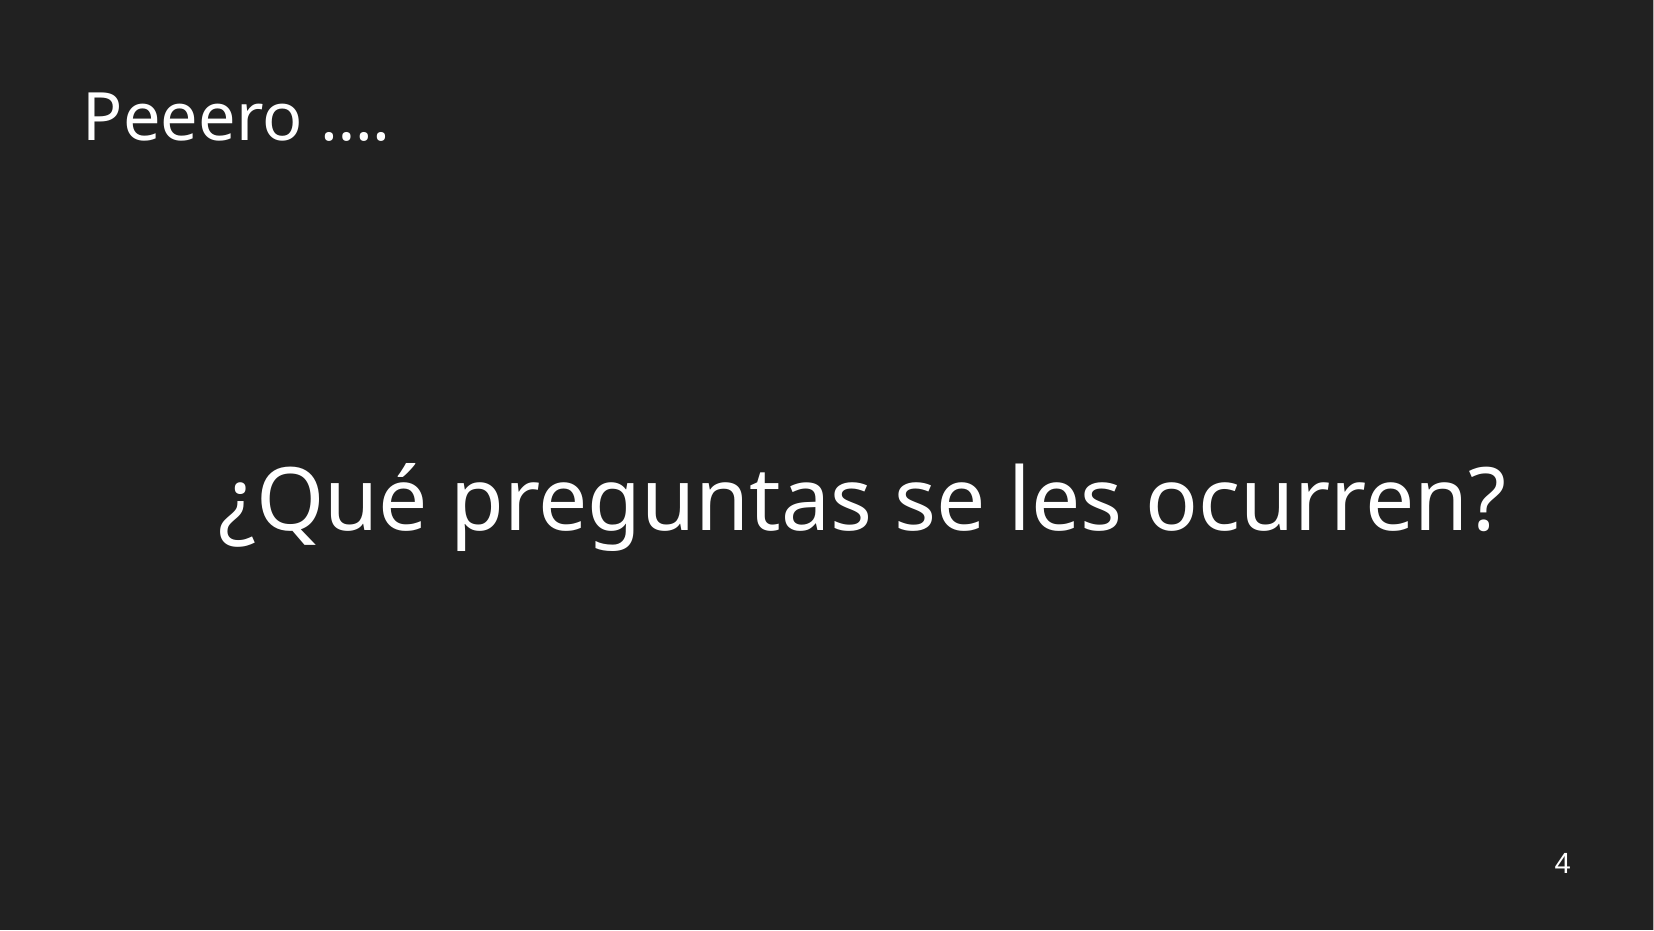

# Peeero ….
¿Qué preguntas se les ocurren?
4